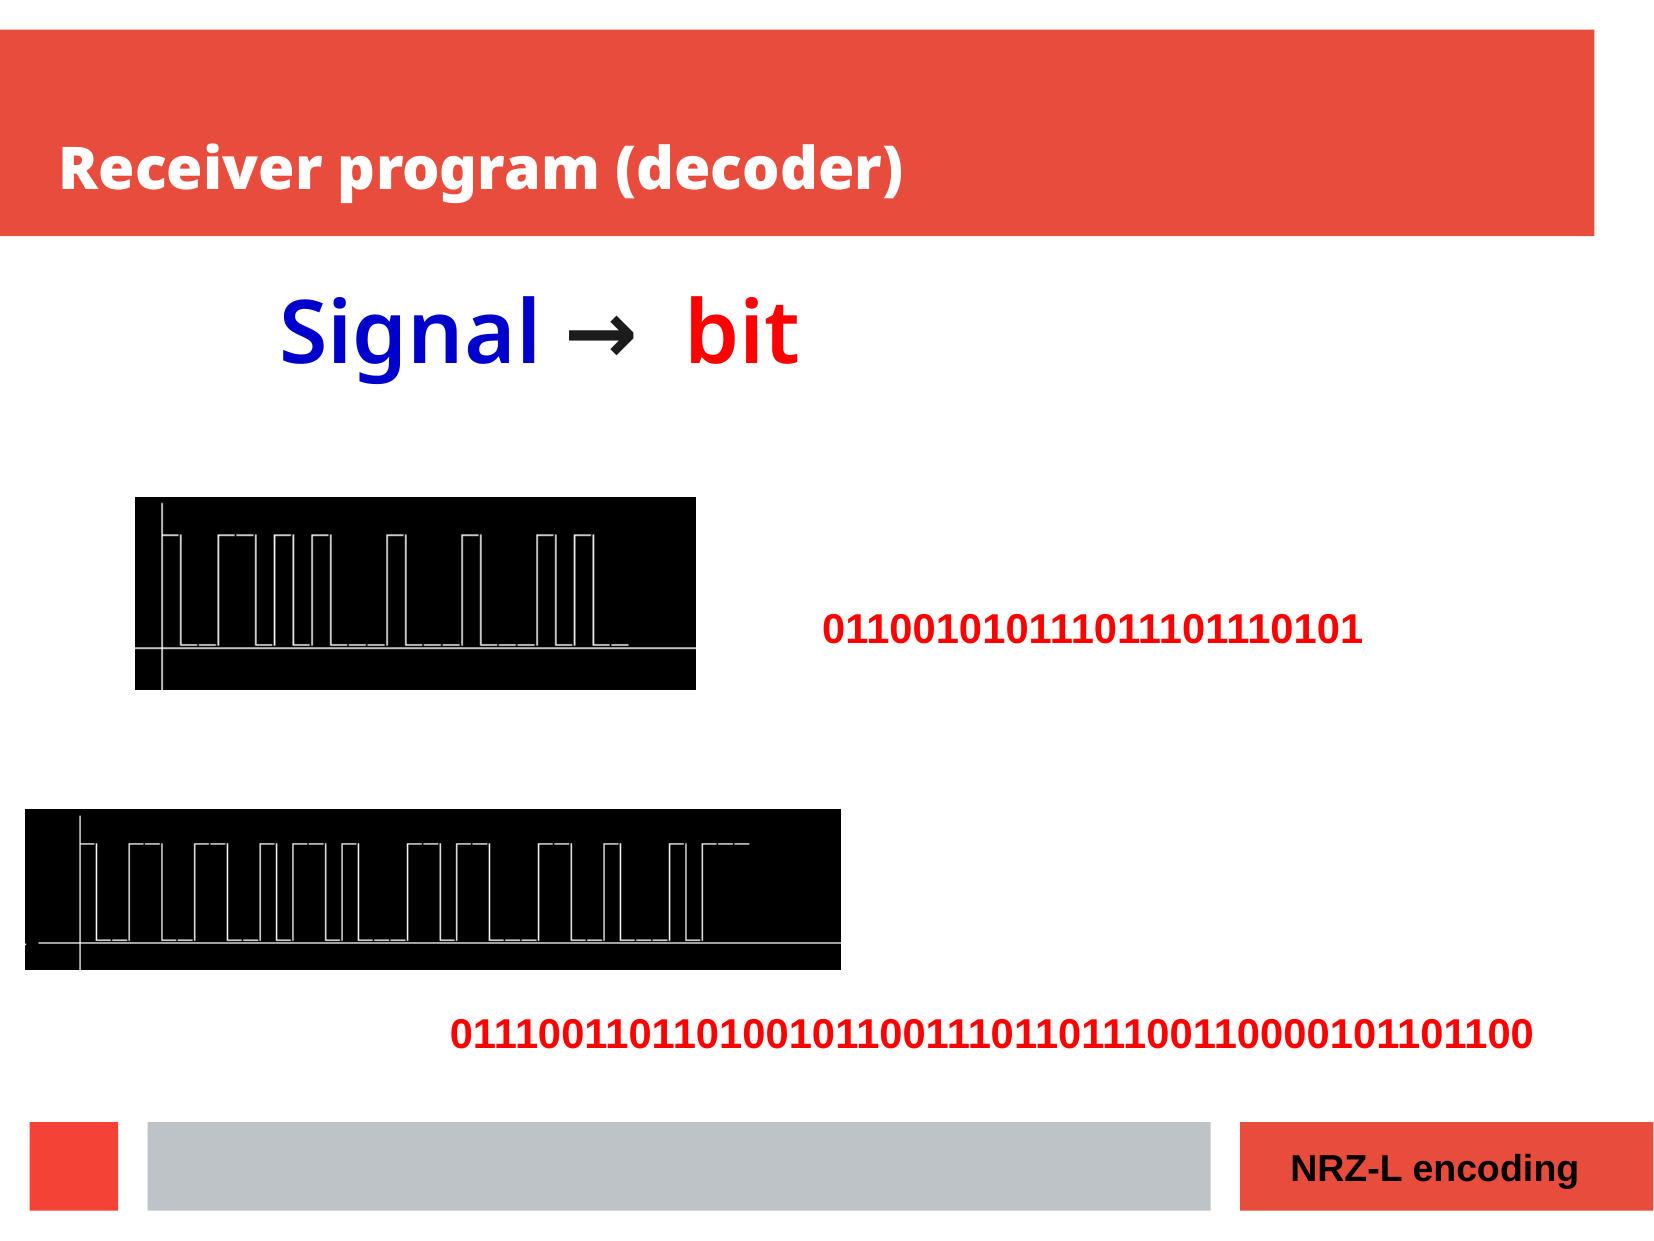

# Receiver program (decoder)
Signal → bit
011001010111011101110101
011100110110100101100111011011100110000101101100
NRZ-L encoding